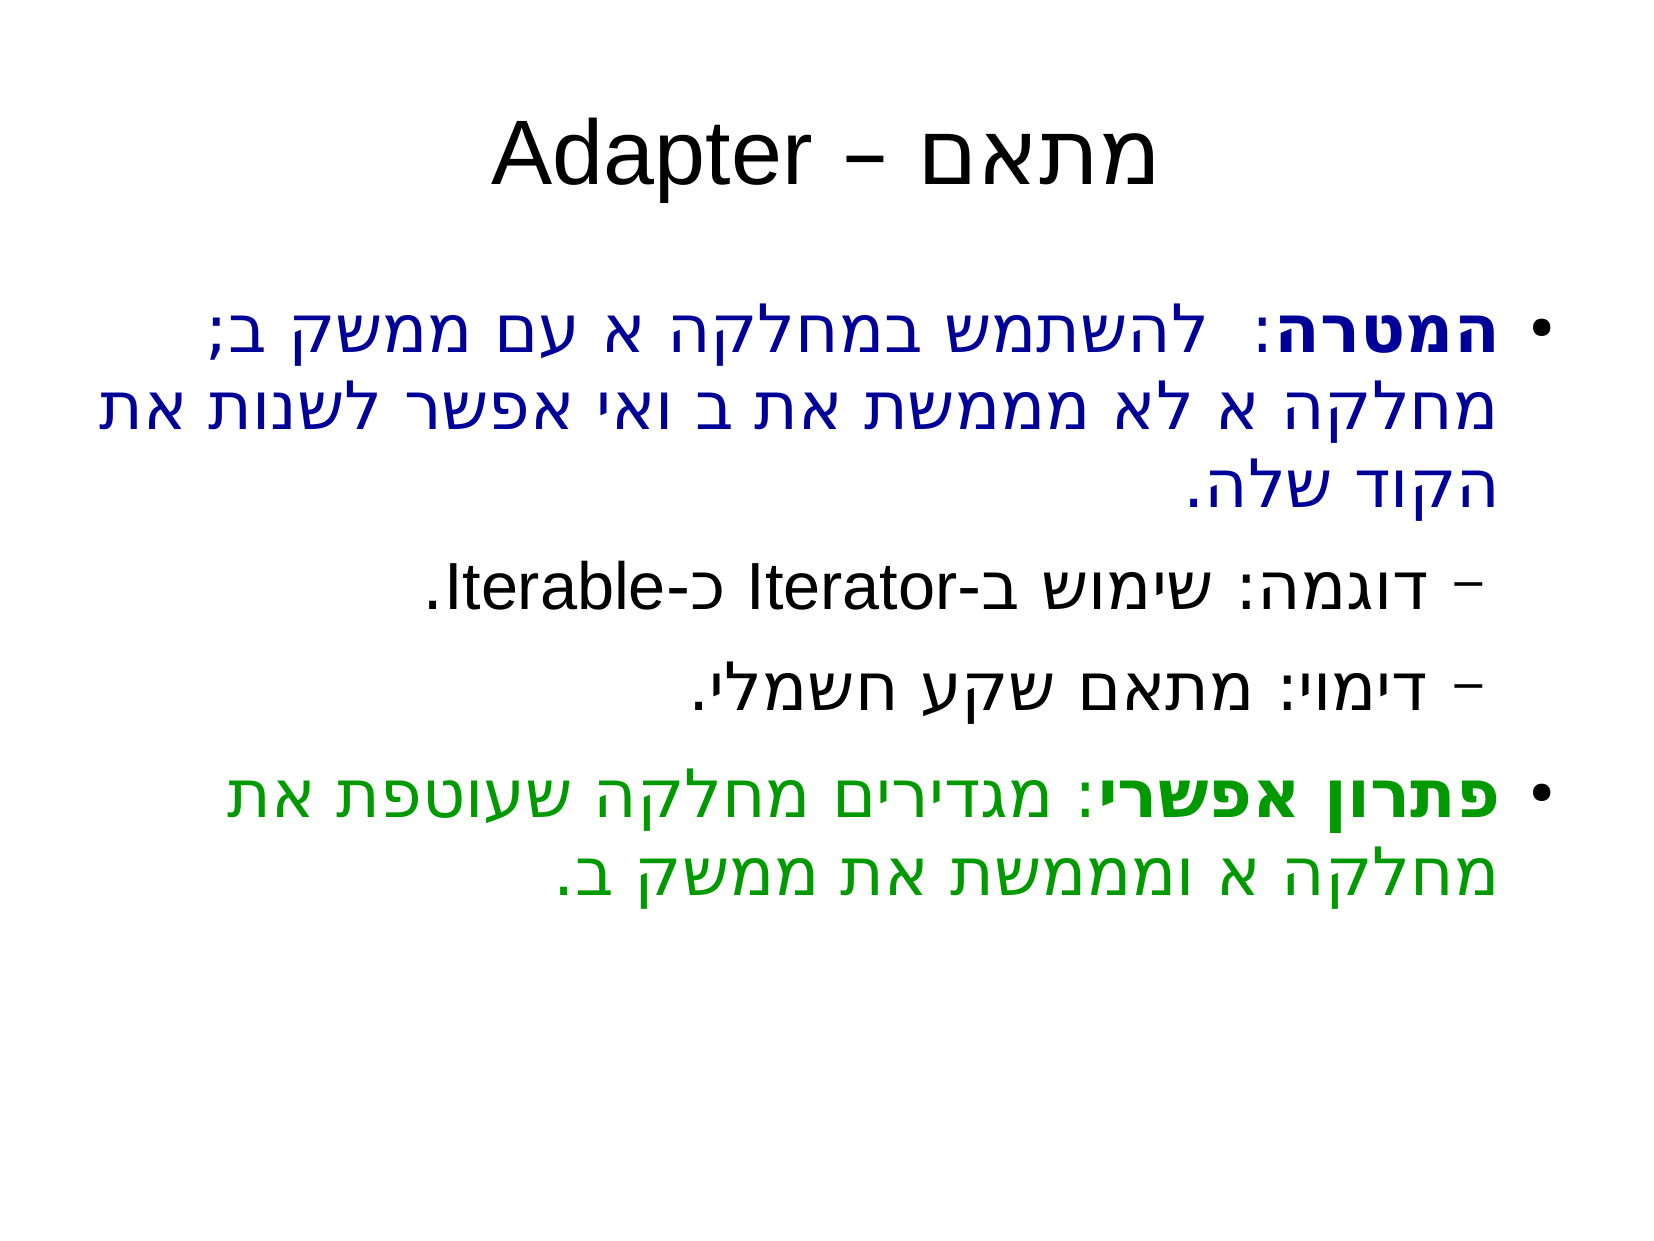

# מתאם – Adapter
המטרה: להשתמש במחלקה א עם ממשק ב; מחלקה א לא מממשת את ב ואי אפשר לשנות את הקוד שלה.
דוגמה: שימוש ב-Iterator כ-Iterable.
דימוי: מתאם שקע חשמלי.
פתרון אפשרי: מגדירים מחלקה שעוטפת את מחלקה א ומממשת את ממשק ב.